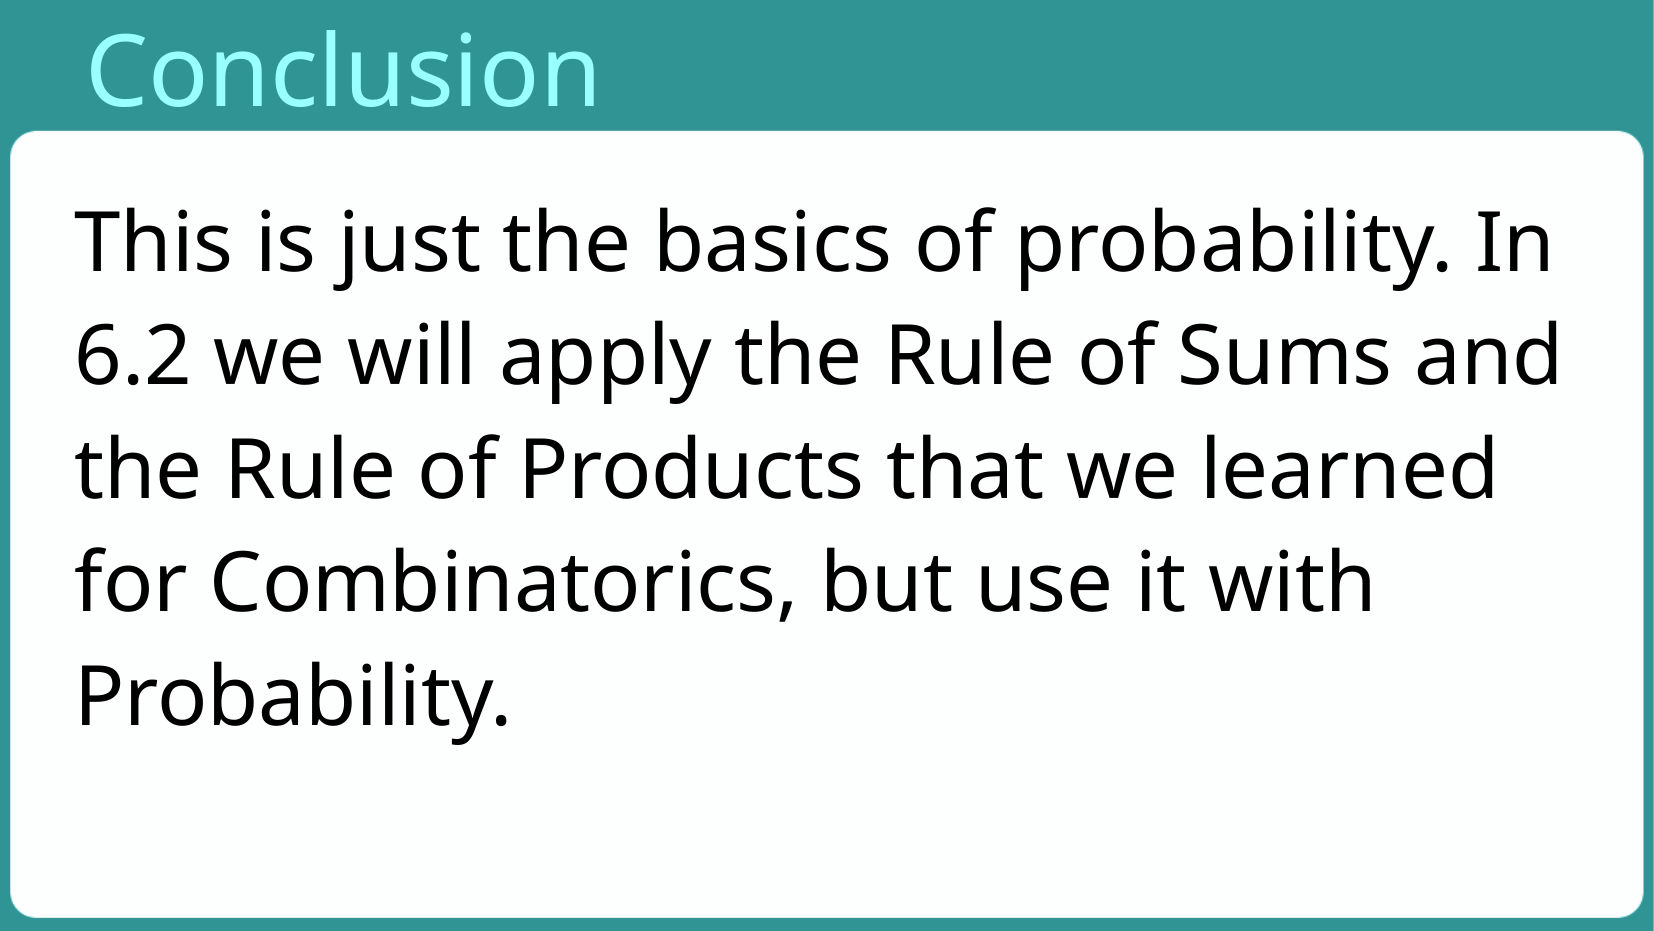

# Conclusion
This is just the basics of probability. In 6.2 we will apply the Rule of Sums and the Rule of Products that we learned for Combinatorics, but use it with Probability.